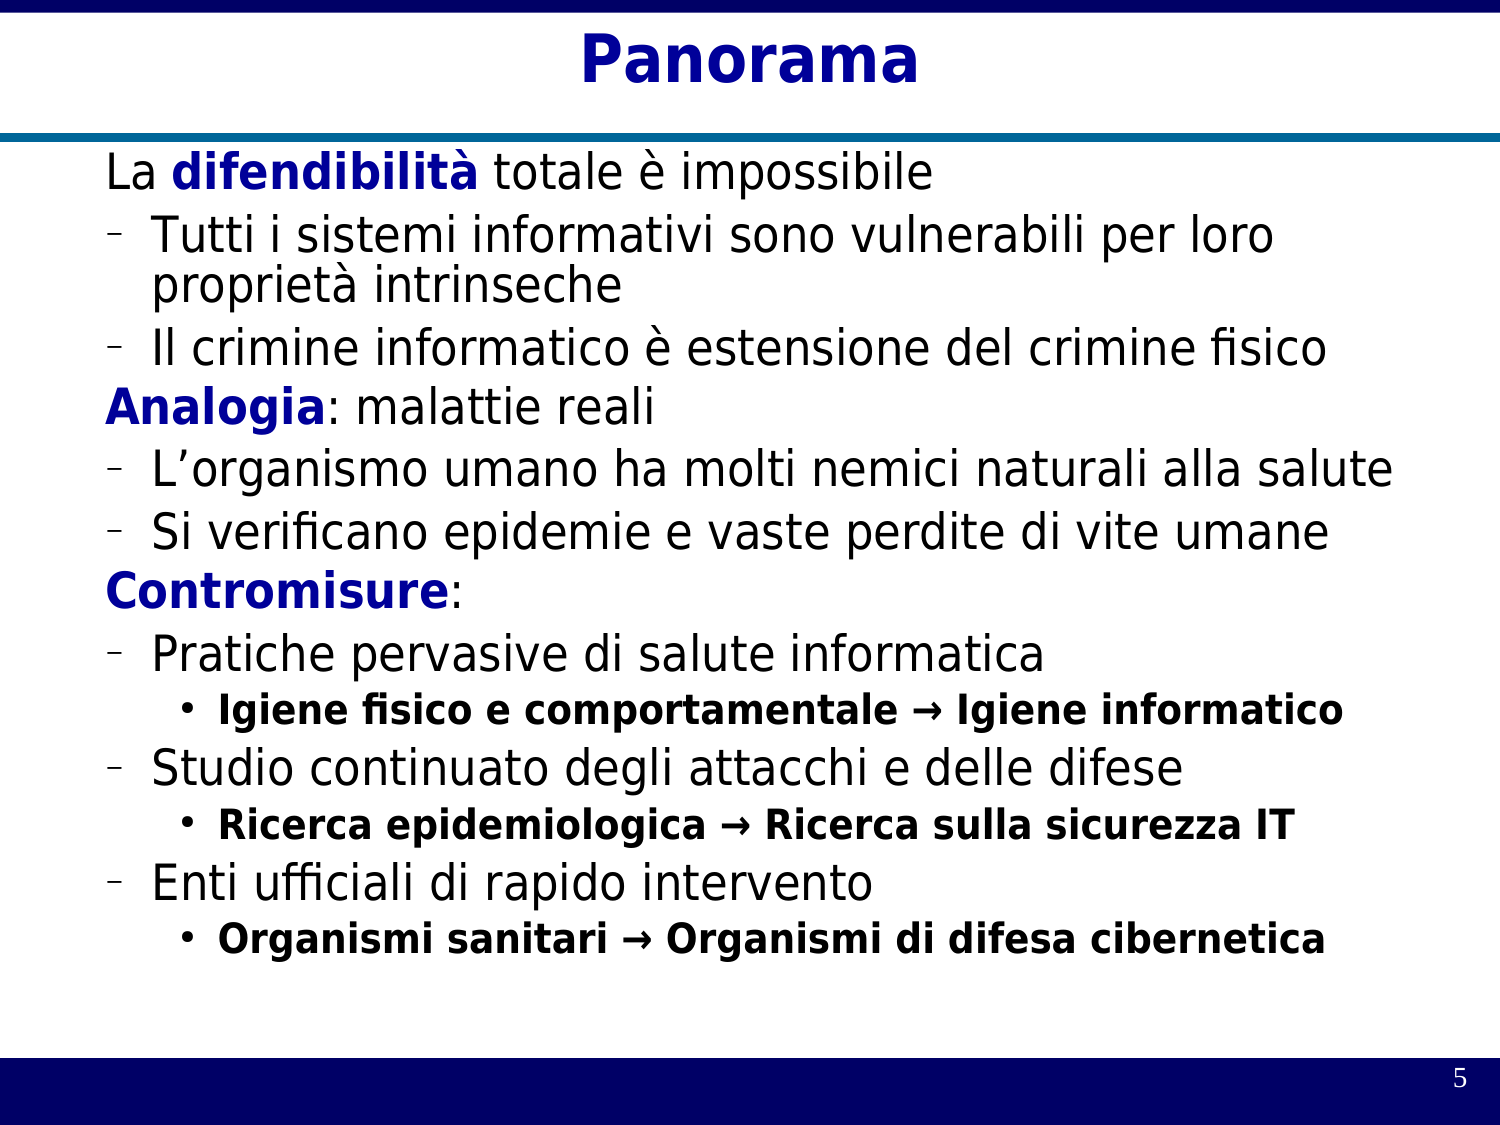

# Panorama
La difendibilità totale è impossibile
Tutti i sistemi informativi sono vulnerabili per loro proprietà intrinseche
Il crimine informatico è estensione del crimine fisico
Analogia: malattie reali
L’organismo umano ha molti nemici naturali alla salute
Si verificano epidemie e vaste perdite di vite umane
Contromisure:
Pratiche pervasive di salute informatica
Igiene fisico e comportamentale → Igiene informatico
Studio continuato degli attacchi e delle difese
Ricerca epidemiologica → Ricerca sulla sicurezza IT
Enti ufficiali di rapido intervento
Organismi sanitari → Organismi di difesa cibernetica